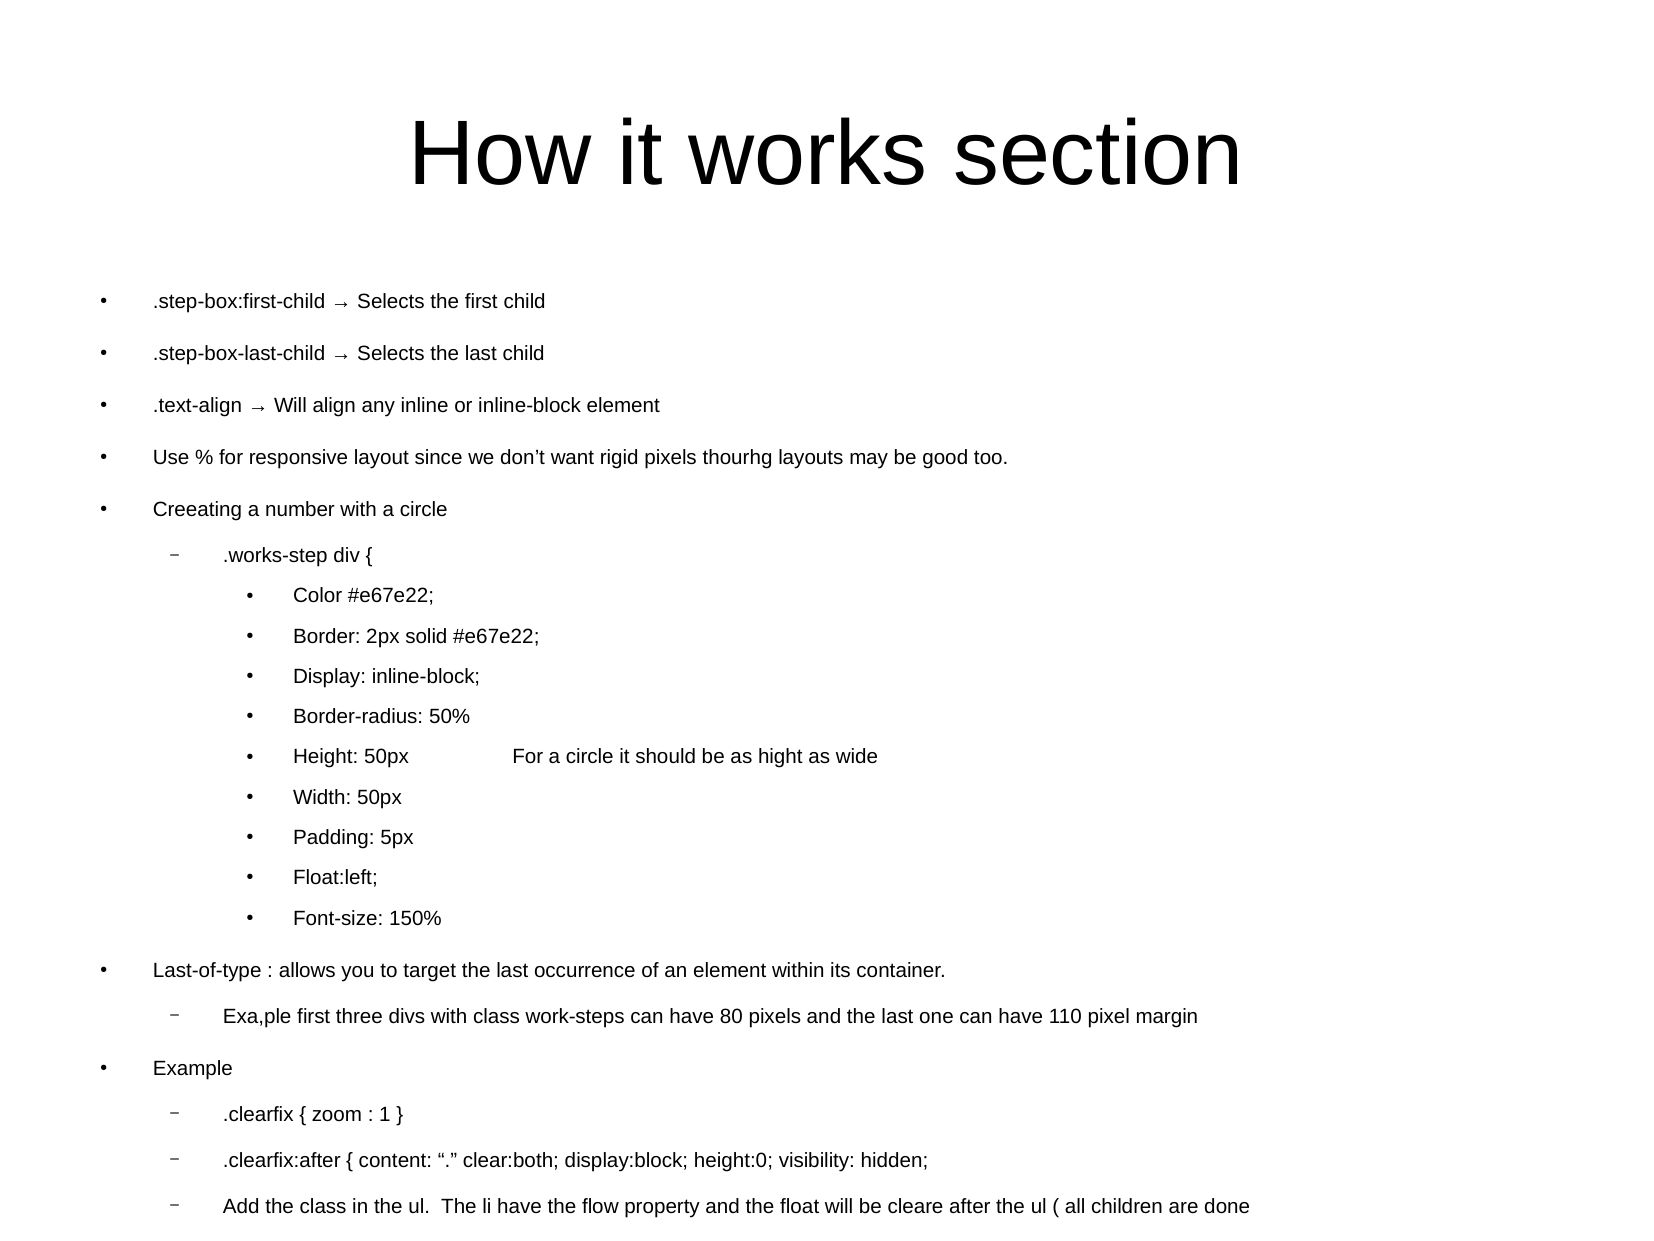

# How it works section
.step-box:first-child → Selects the first child
.step-box-last-child → Selects the last child
.text-align → Will align any inline or inline-block element
Use % for responsive layout since we don’t want rigid pixels thourhg layouts may be good too.
Creeating a number with a circle
.works-step div {
Color #e67e22;
Border: 2px solid #e67e22;
Display: inline-block;
Border-radius: 50%
Height: 50px				For a circle it should be as hight as wide
Width: 50px
Padding: 5px
Float:left;
Font-size: 150%
Last-of-type : allows you to target the last occurrence of an element within its container.
Exa,ple first three divs with class work-steps can have 80 pixels and the last one can have 110 pixel margin
Example
.clearfix { zoom : 1 }
.clearfix:after { content: “.” clear:both; display:block; height:0; visibility: hidden;
Add the class in the ul. The li have the flow property and the float will be cleare after the ul ( all children are done